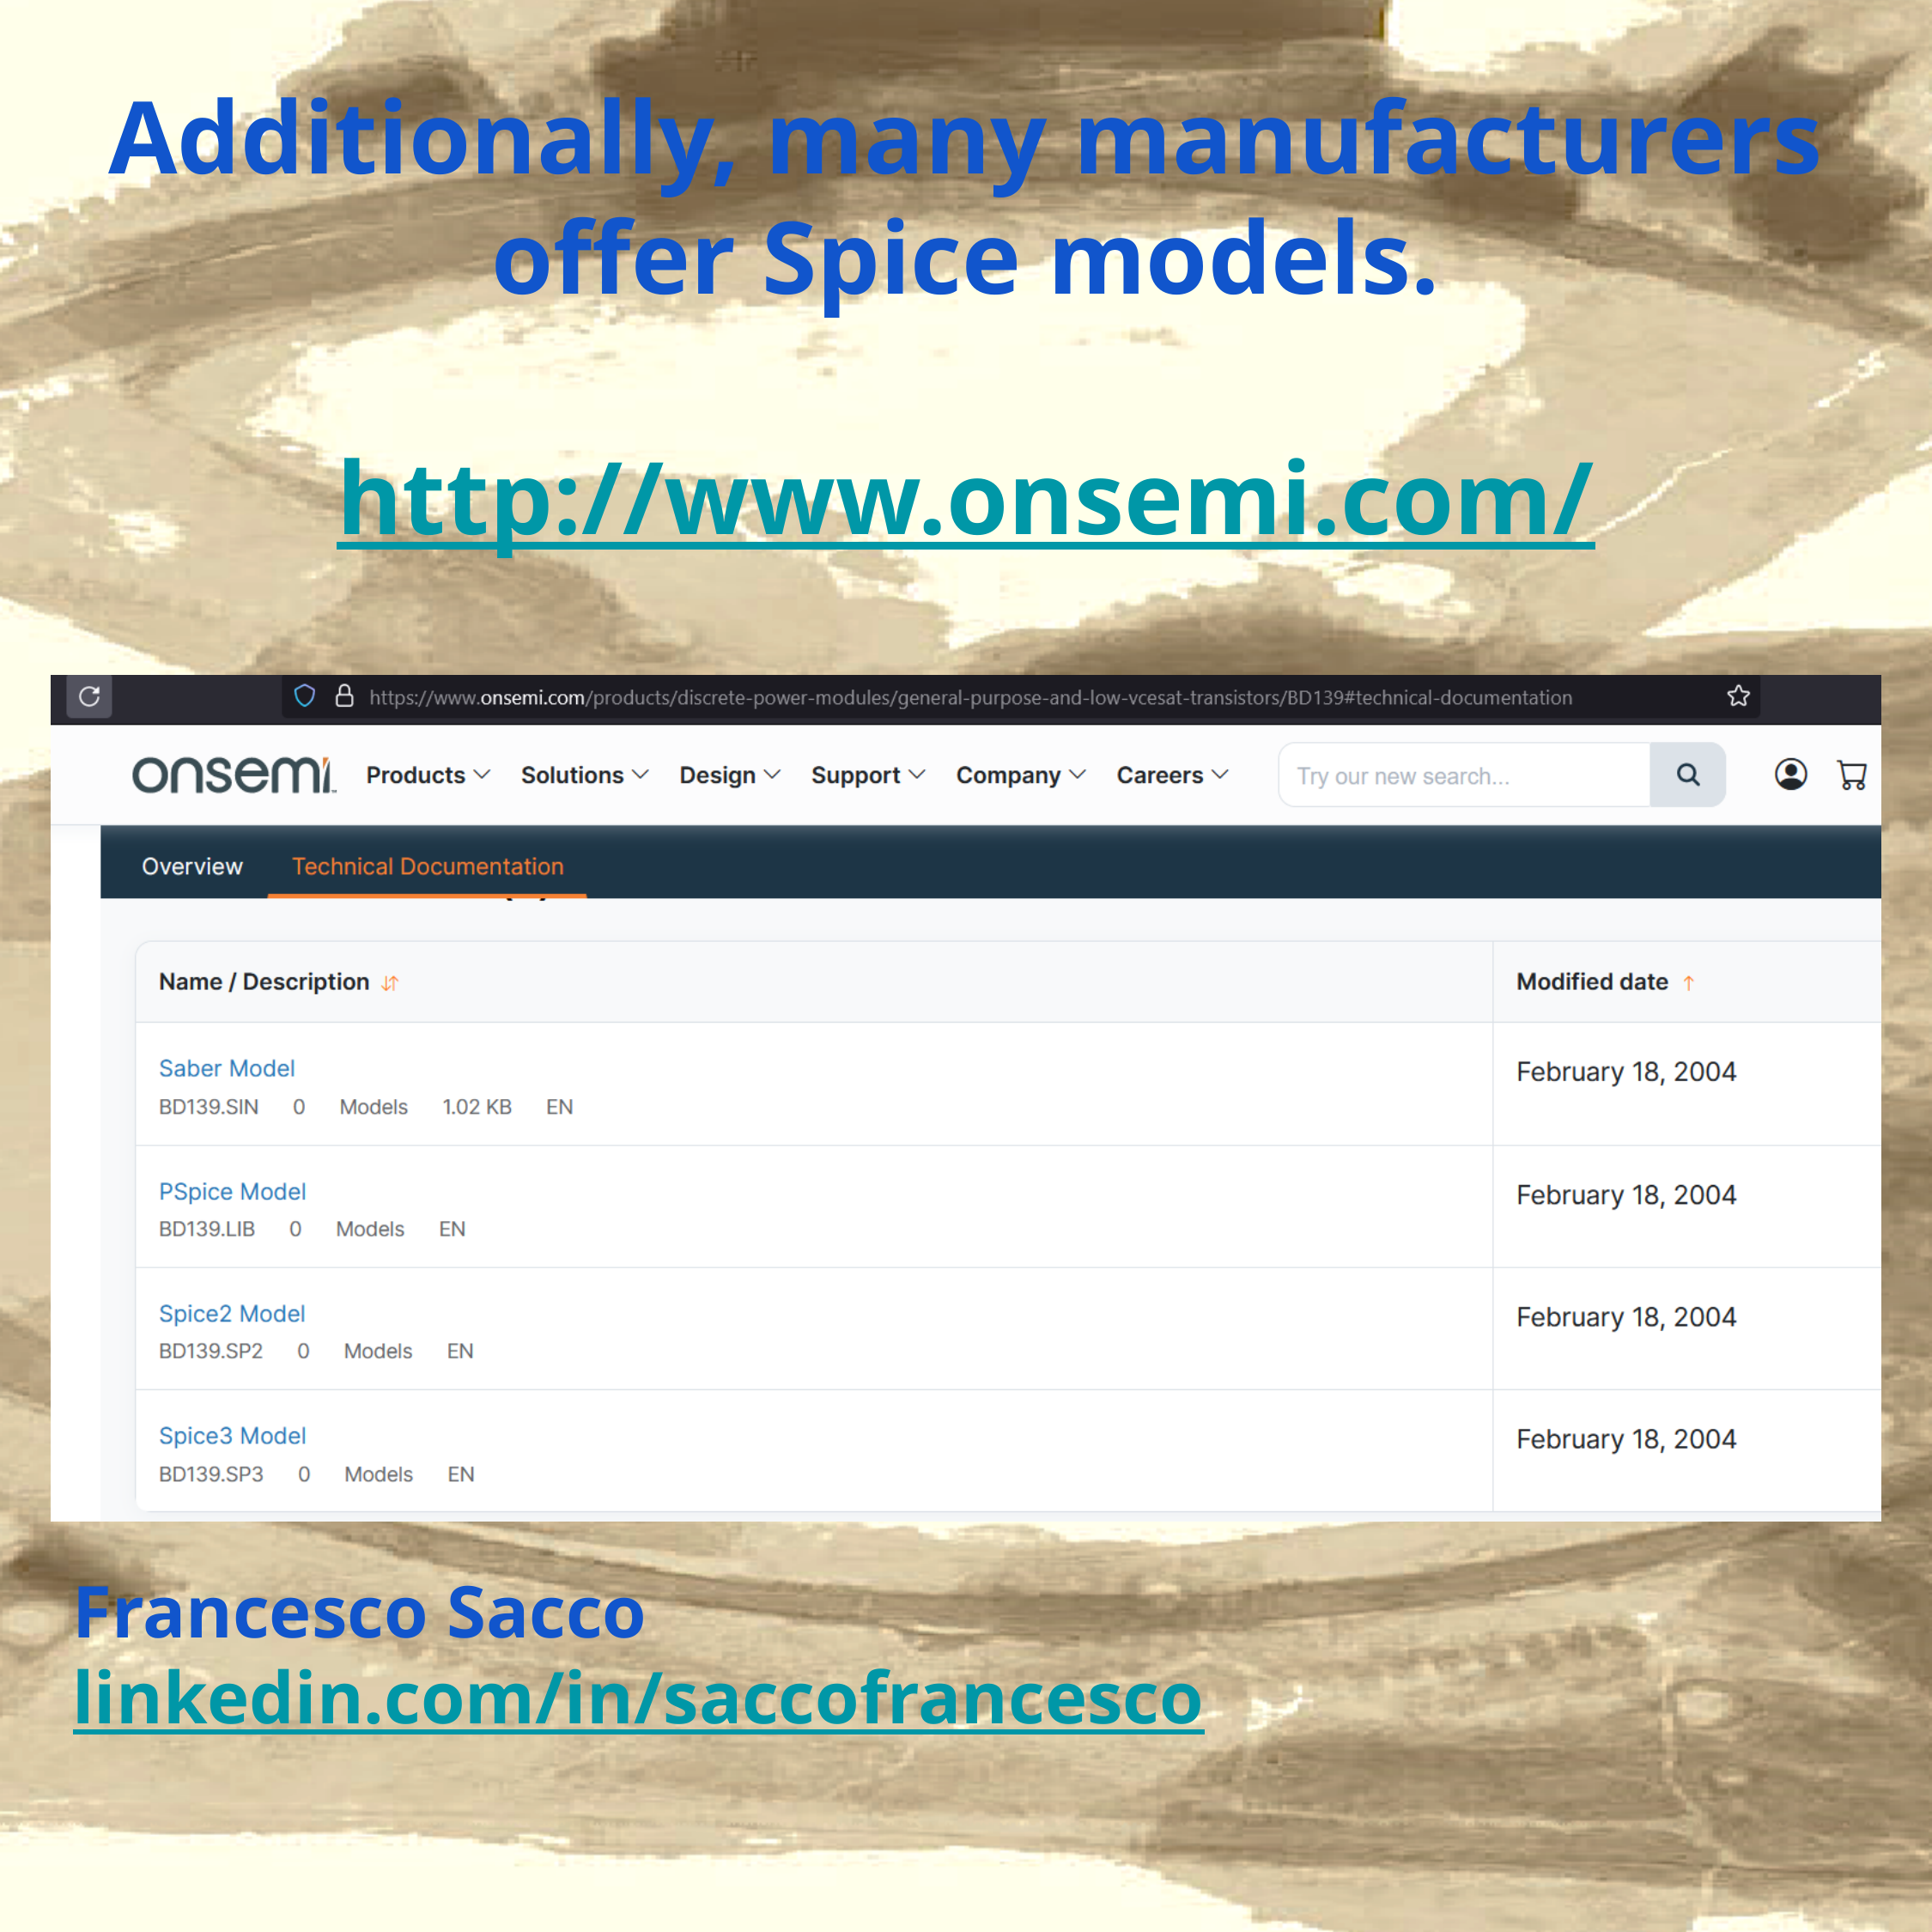

Additionally, many manufacturers offer Spice models.
http://www.onsemi.com/
Francesco Sacco
linkedin.com/in/saccofrancesco